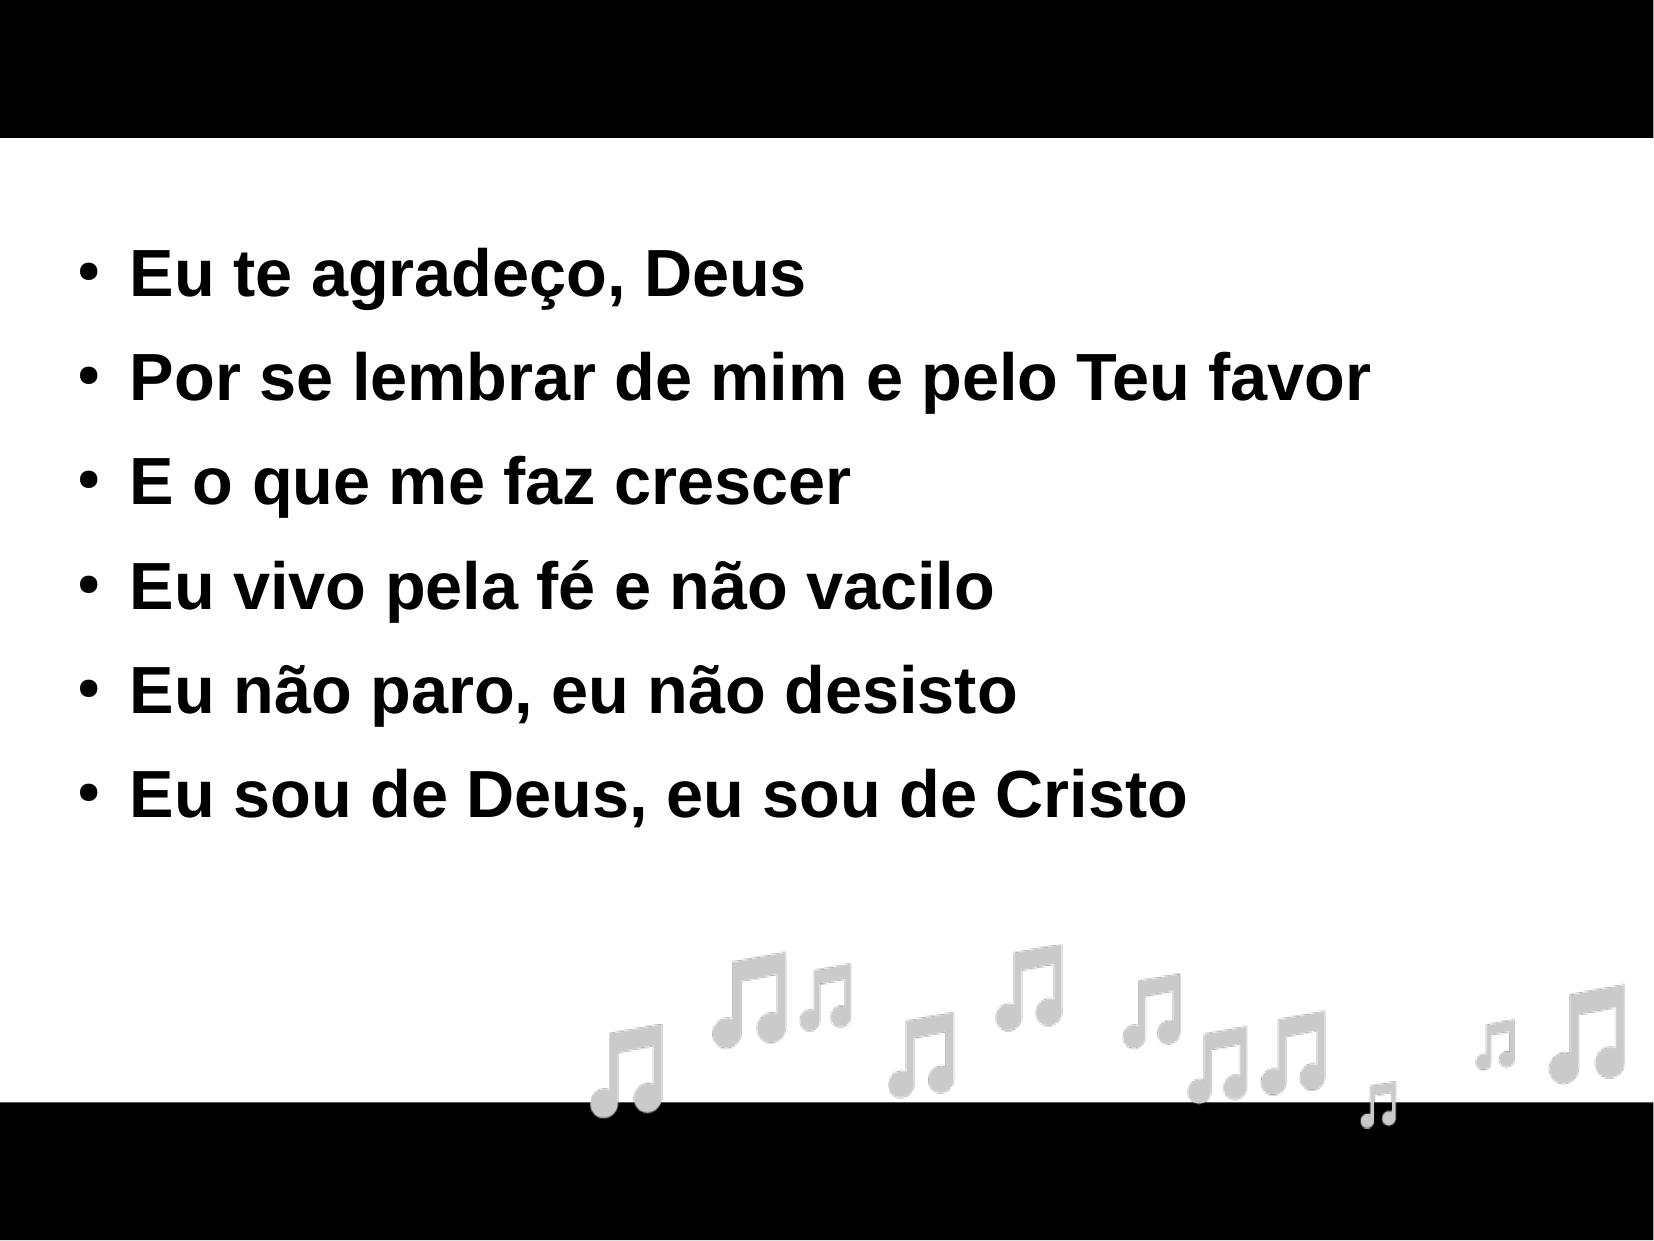

# Eu te agradeço, Deus
Por se lembrar de mim e pelo Teu favor
E o que me faz crescer
Eu vivo pela fé e não vacilo
Eu não paro, eu não desisto
Eu sou de Deus, eu sou de Cristo